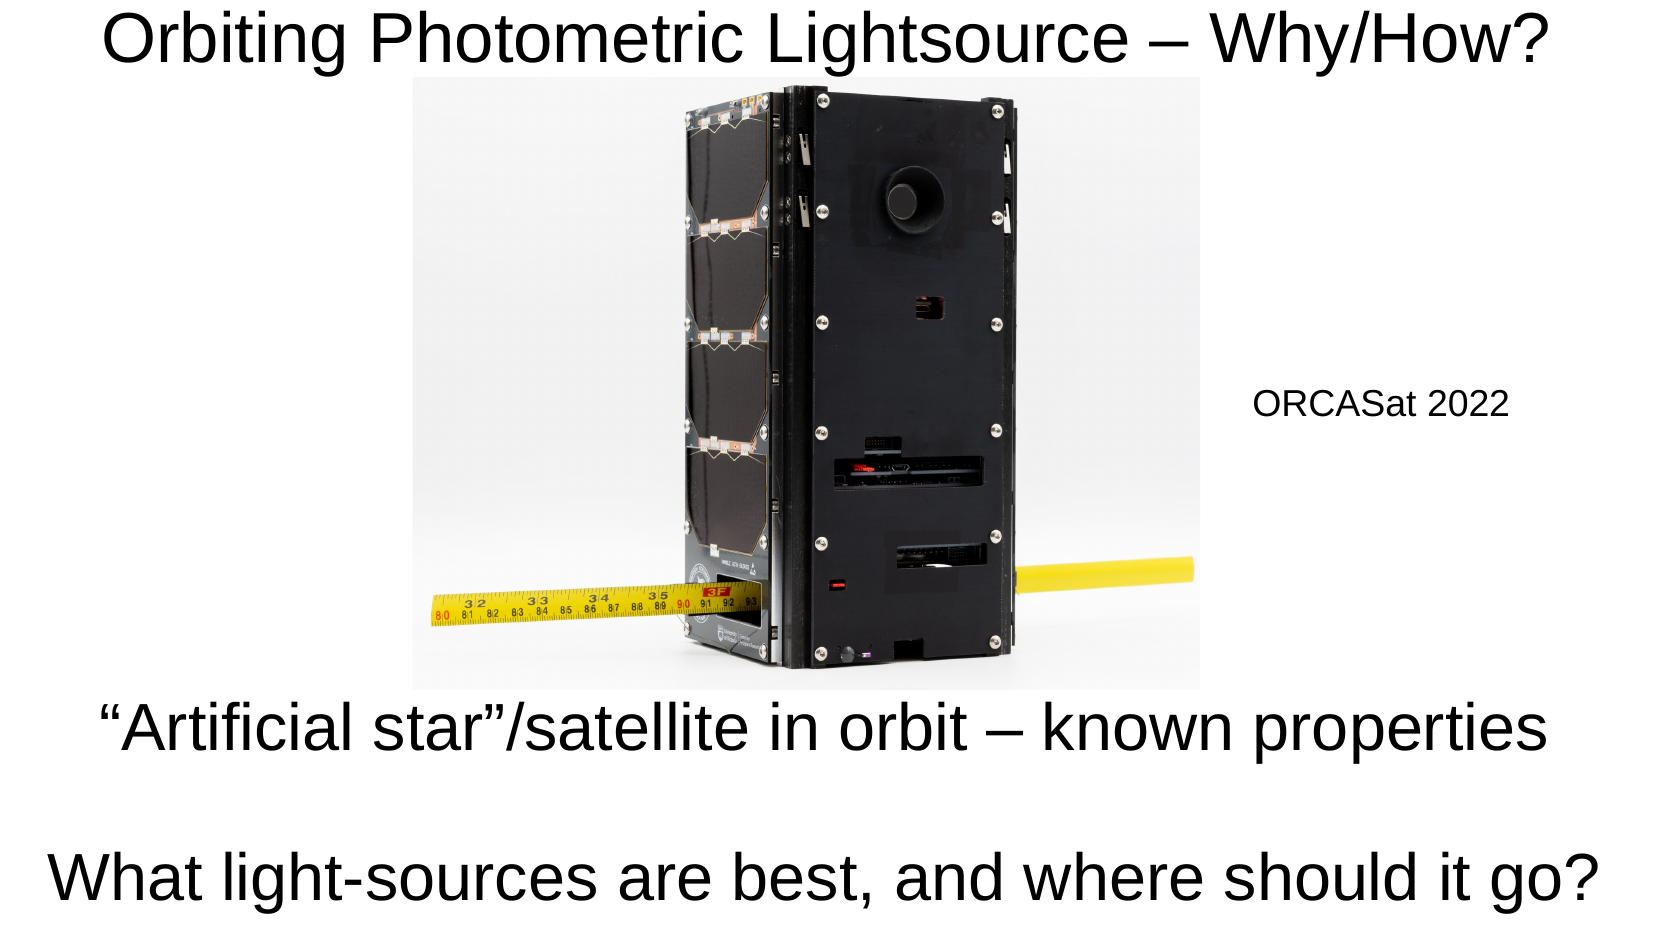

# Orbiting Photometric Lightsource – Why/How?
ORCASat 2022
“Artificial star”/satellite in orbit – known properties
What light-sources are best, and where should it go?